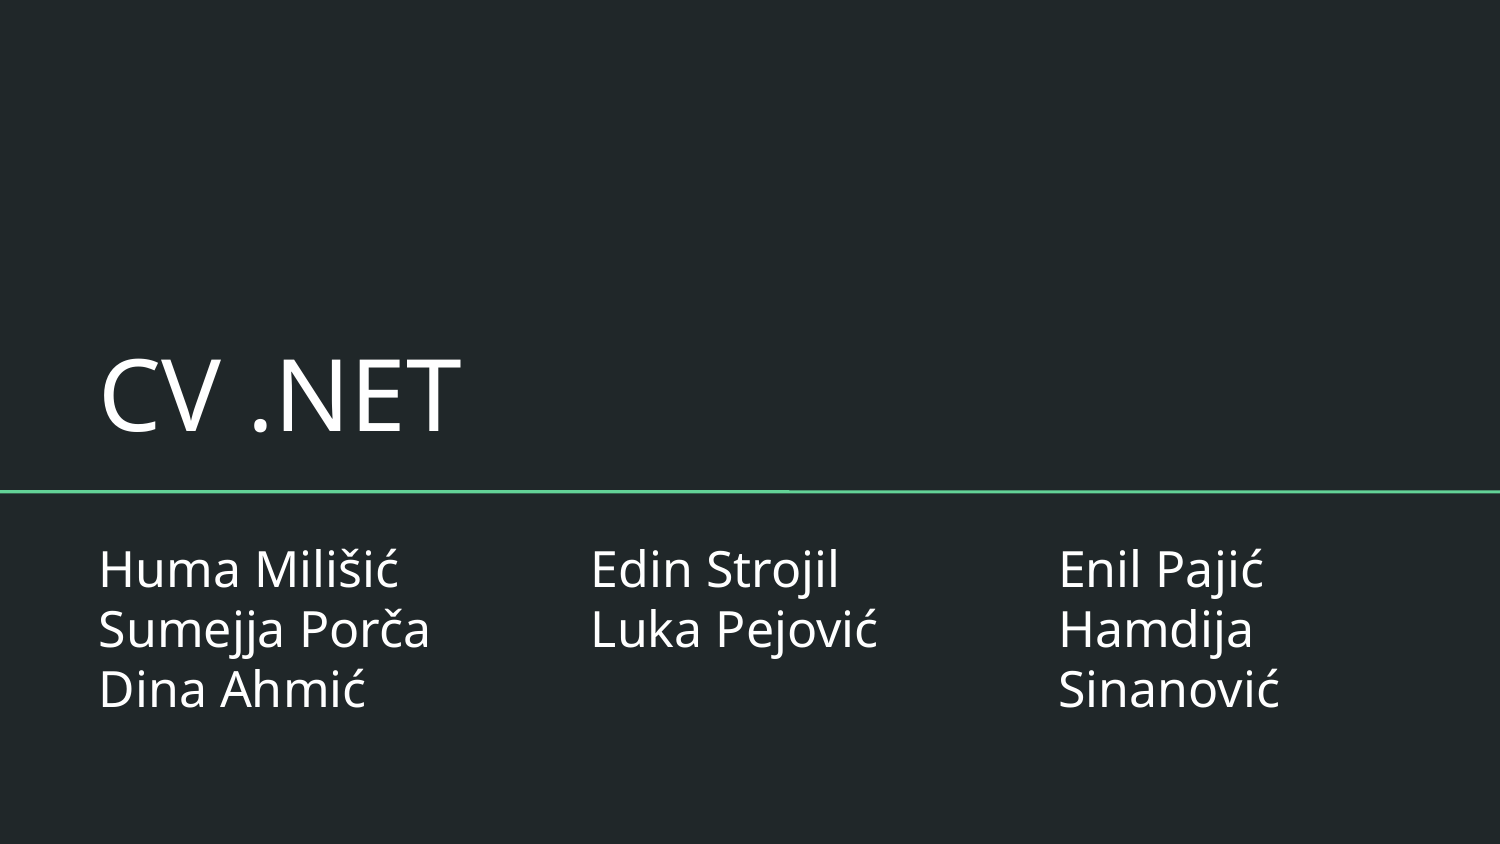

# CV .NET
Huma Milišić
Sumejja Porča
Dina Ahmić
Edin Strojil
Luka Pejović
Enil Pajić
Hamdija Sinanović